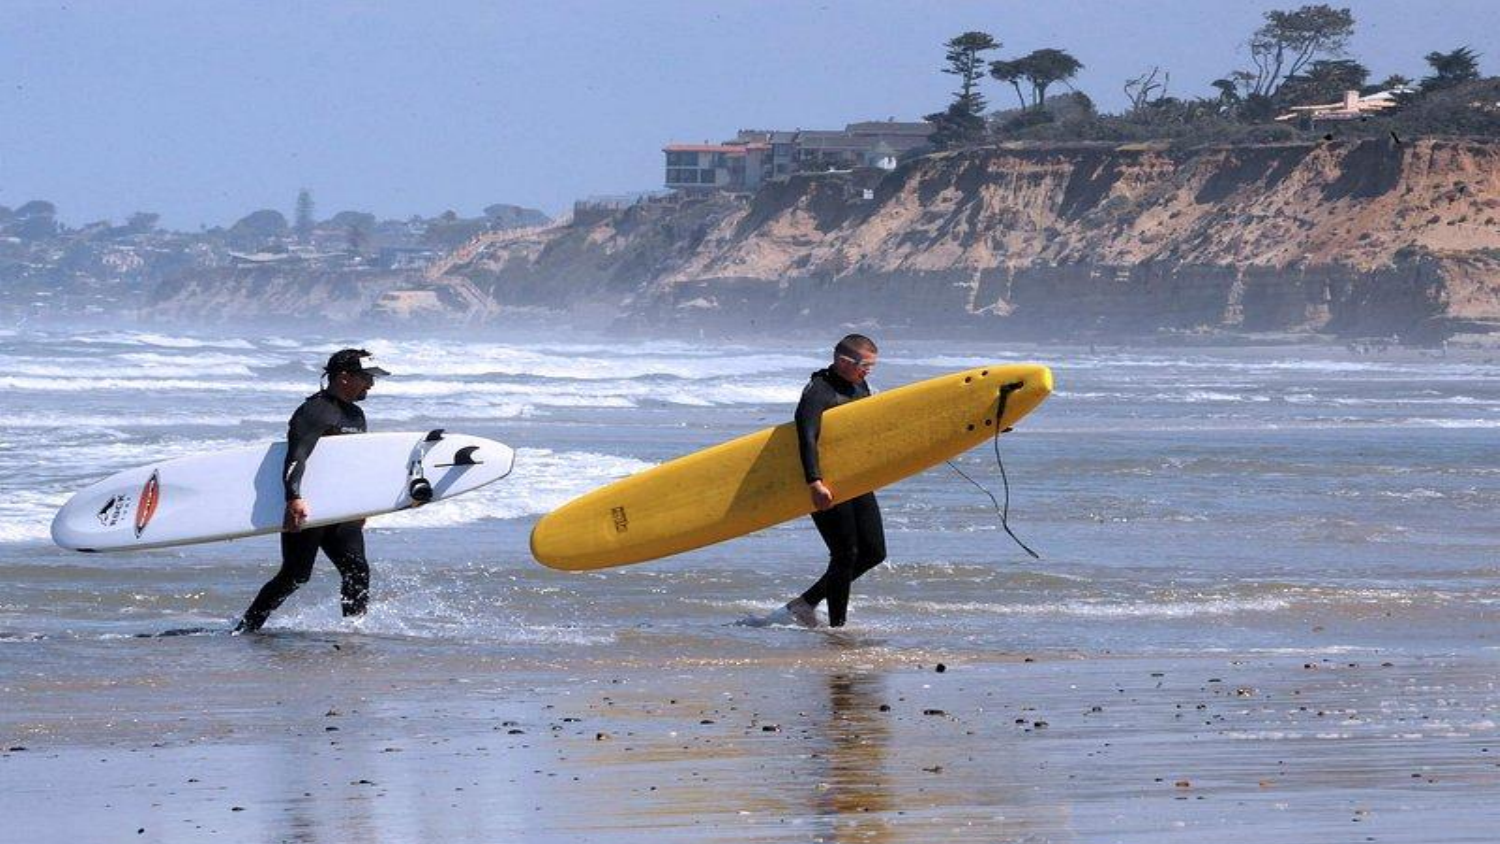

# Ettore, Matthew, Olga, Olivia, Racheal MORE > MOORE
Shark Attack Analysis 19.01.24